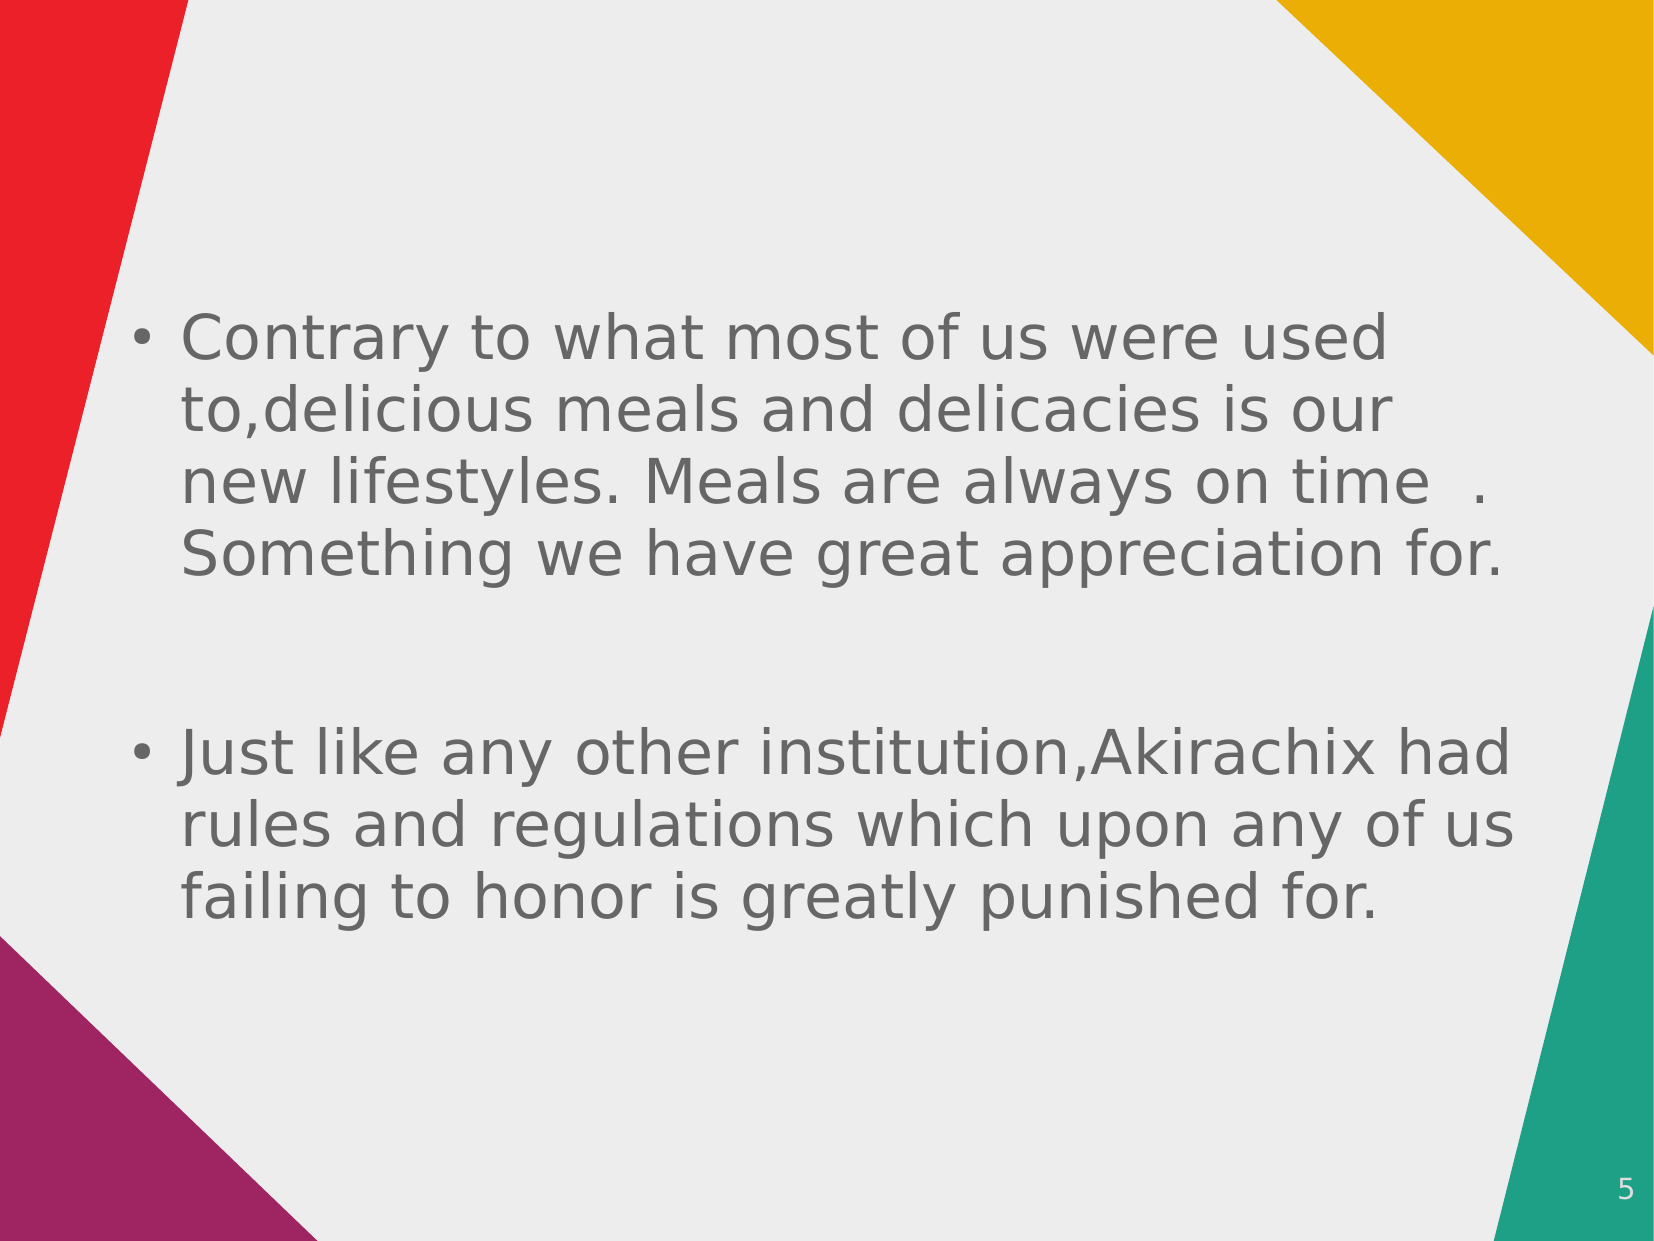

#
Contrary to what most of us were used to,delicious meals and delicacies is our new lifestyles. Meals are always on time . Something we have great appreciation for.
Just like any other institution,Akirachix had rules and regulations which upon any of us failing to honor is greatly punished for.
5